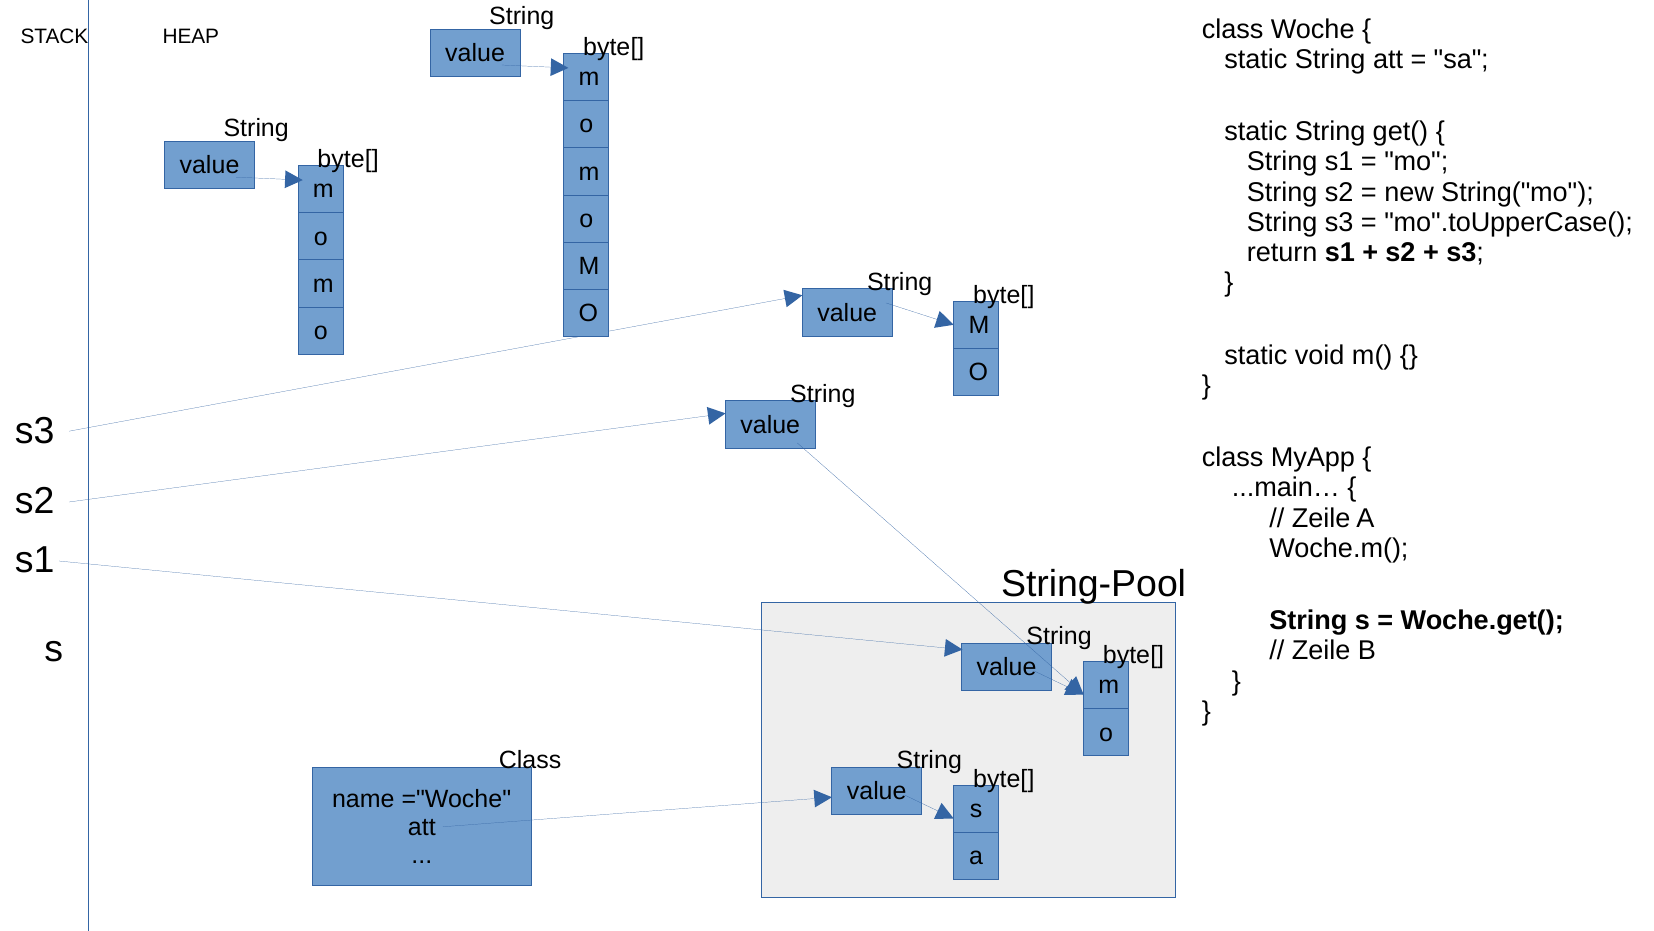

String
class Woche {
 static String att = "sa";
 static String get() {
 String s1 = "mo";
 String s2 = new String("mo");
 String s3 = "mo".toUpperCase();
 return s1 + s2 + s3;
 }
 static void m() {}
}
class MyApp {
 ...main… {
 // Zeile A
 Woche.m();
 String s = Woche.get();
 // Zeile B
 }
}
STACK
HEAP
byte[]
value
m
o
String
byte[]
value
m
m
o
o
M
m
String
byte[]
value
O
M
o
O
String
value
s3
s2
s1
String-Pool
String
s
byte[]
value
m
o
String
Class
byte[]
value
name ="Woche"
att
...
s
a